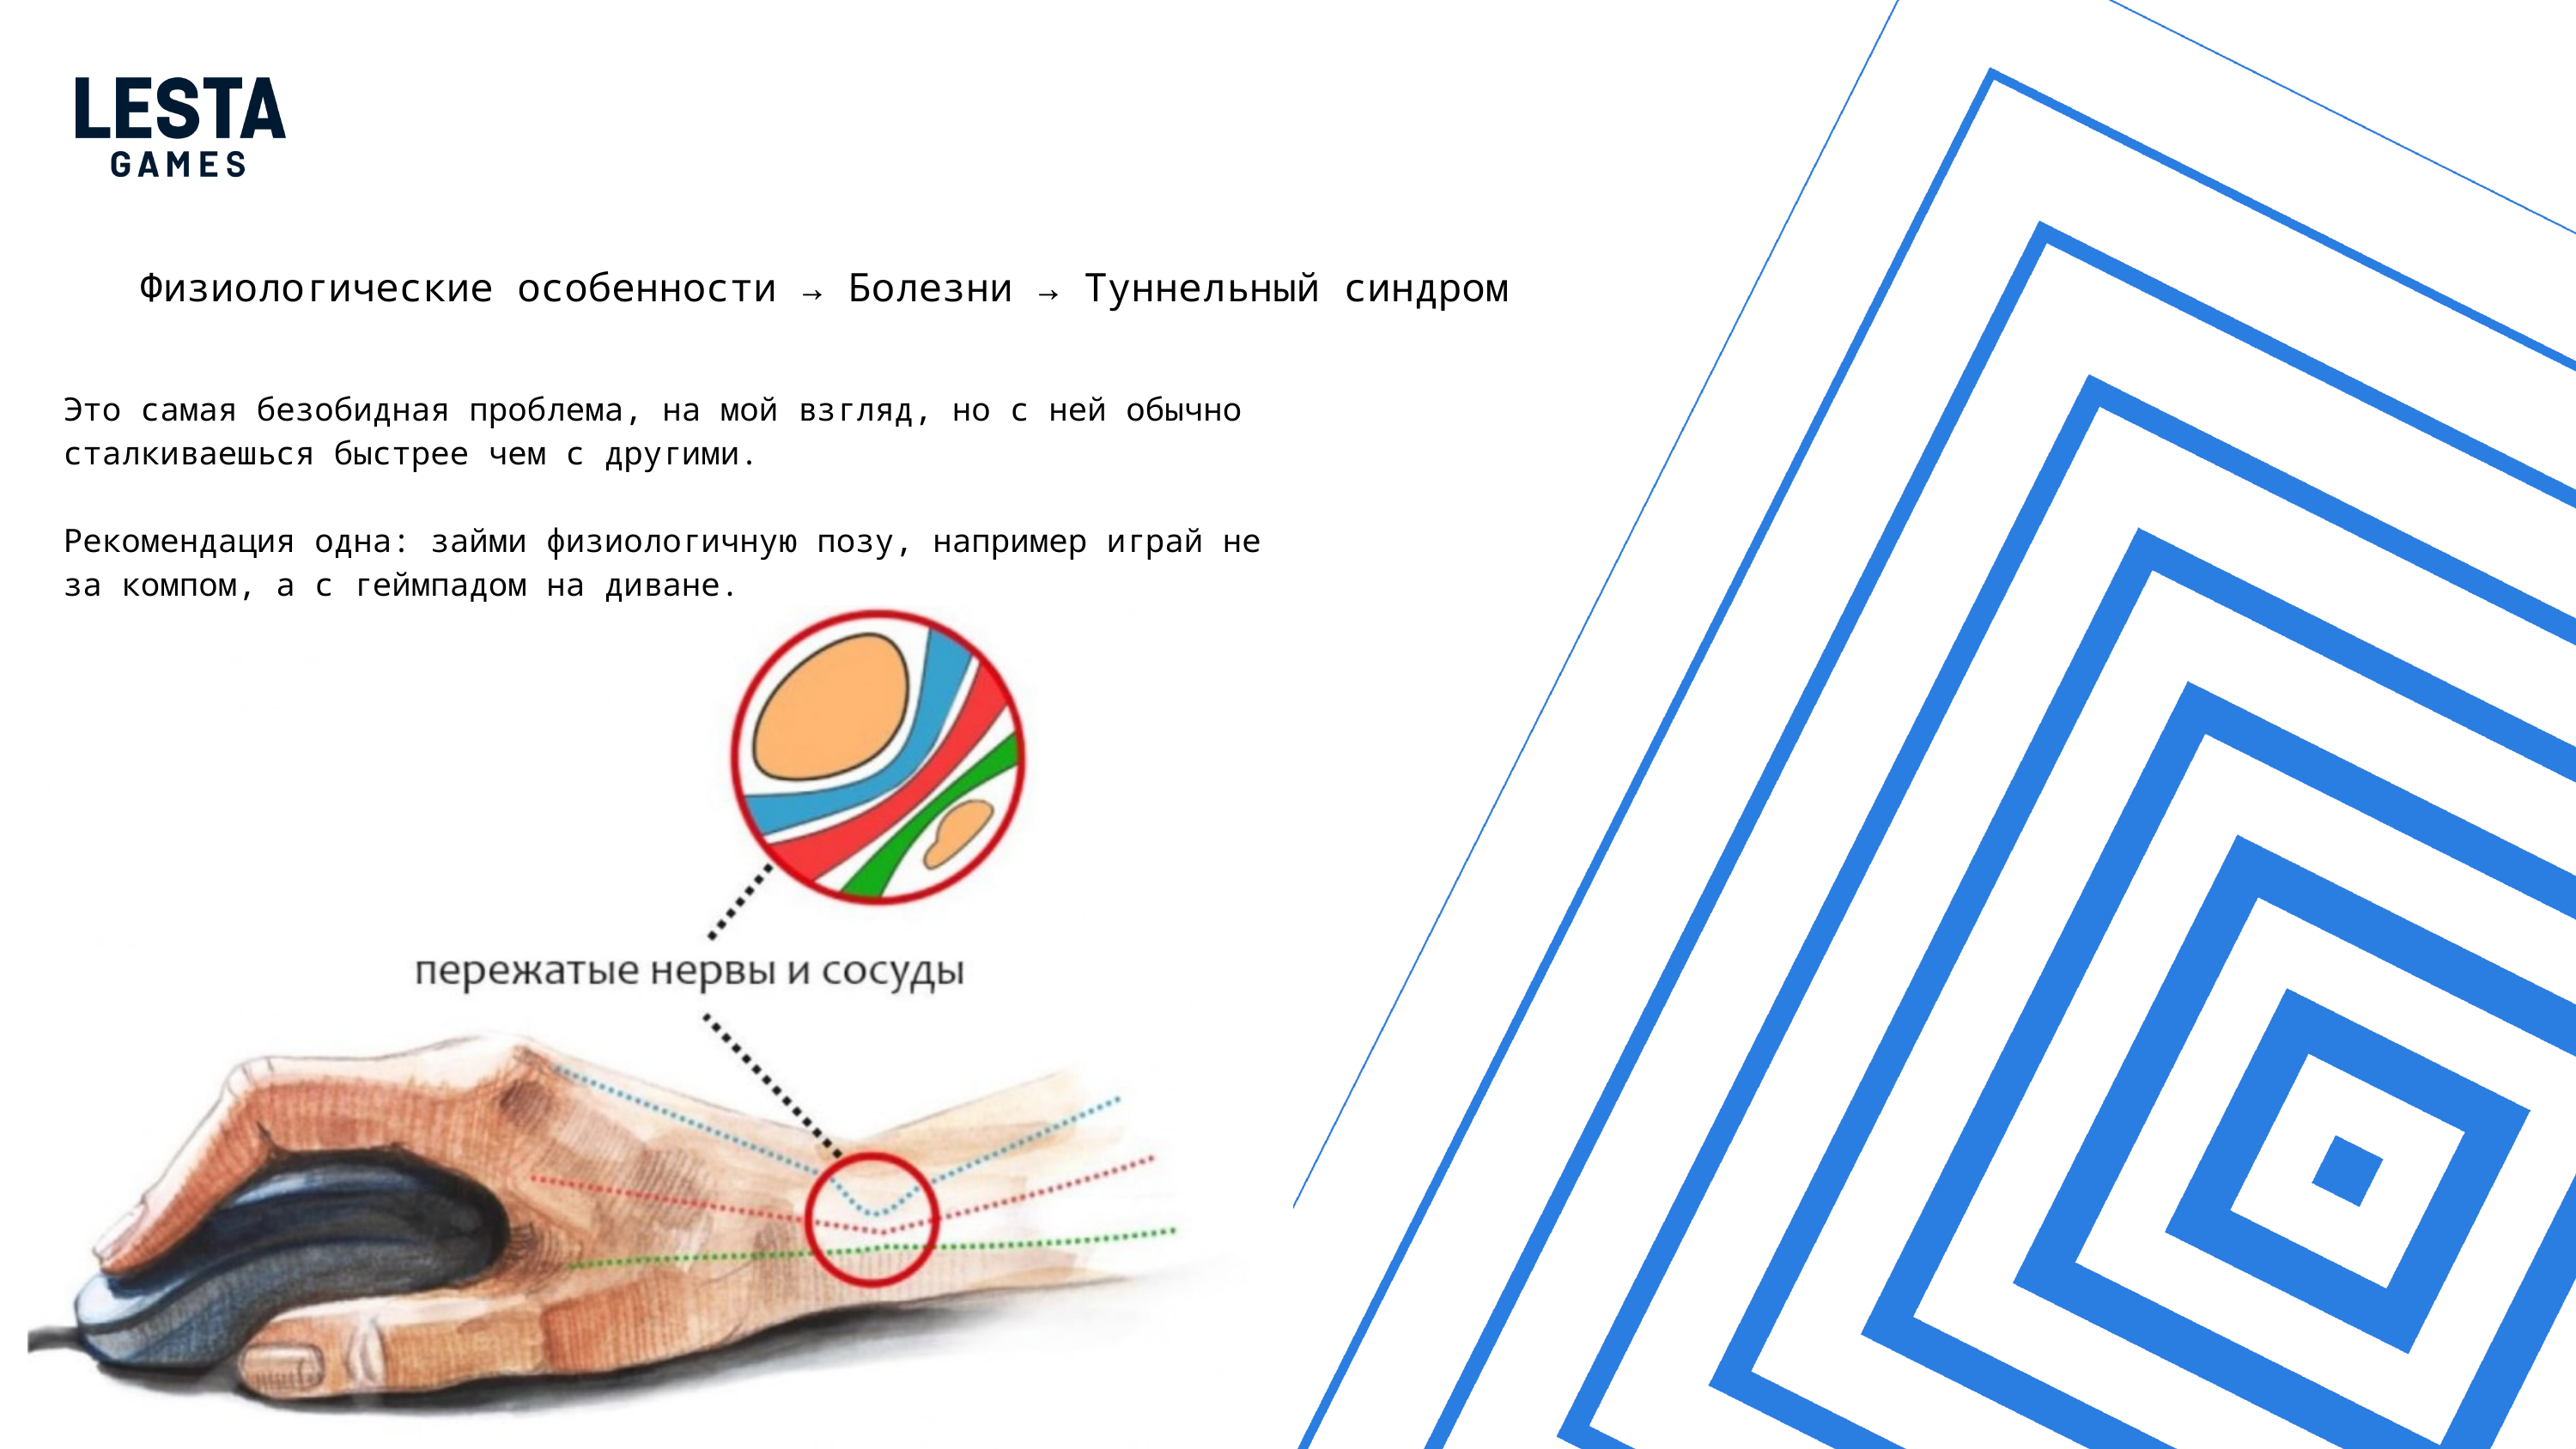

Физиологические особенности → Болезни → Туннельный синдром
Это самая безобидная проблема, на мой взгляд, но с ней обычно сталкиваешься быстрее чем с другими.
Рекомендация одна: займи физиологичную позу, например играй не за компом, а с геймпадом на диване.